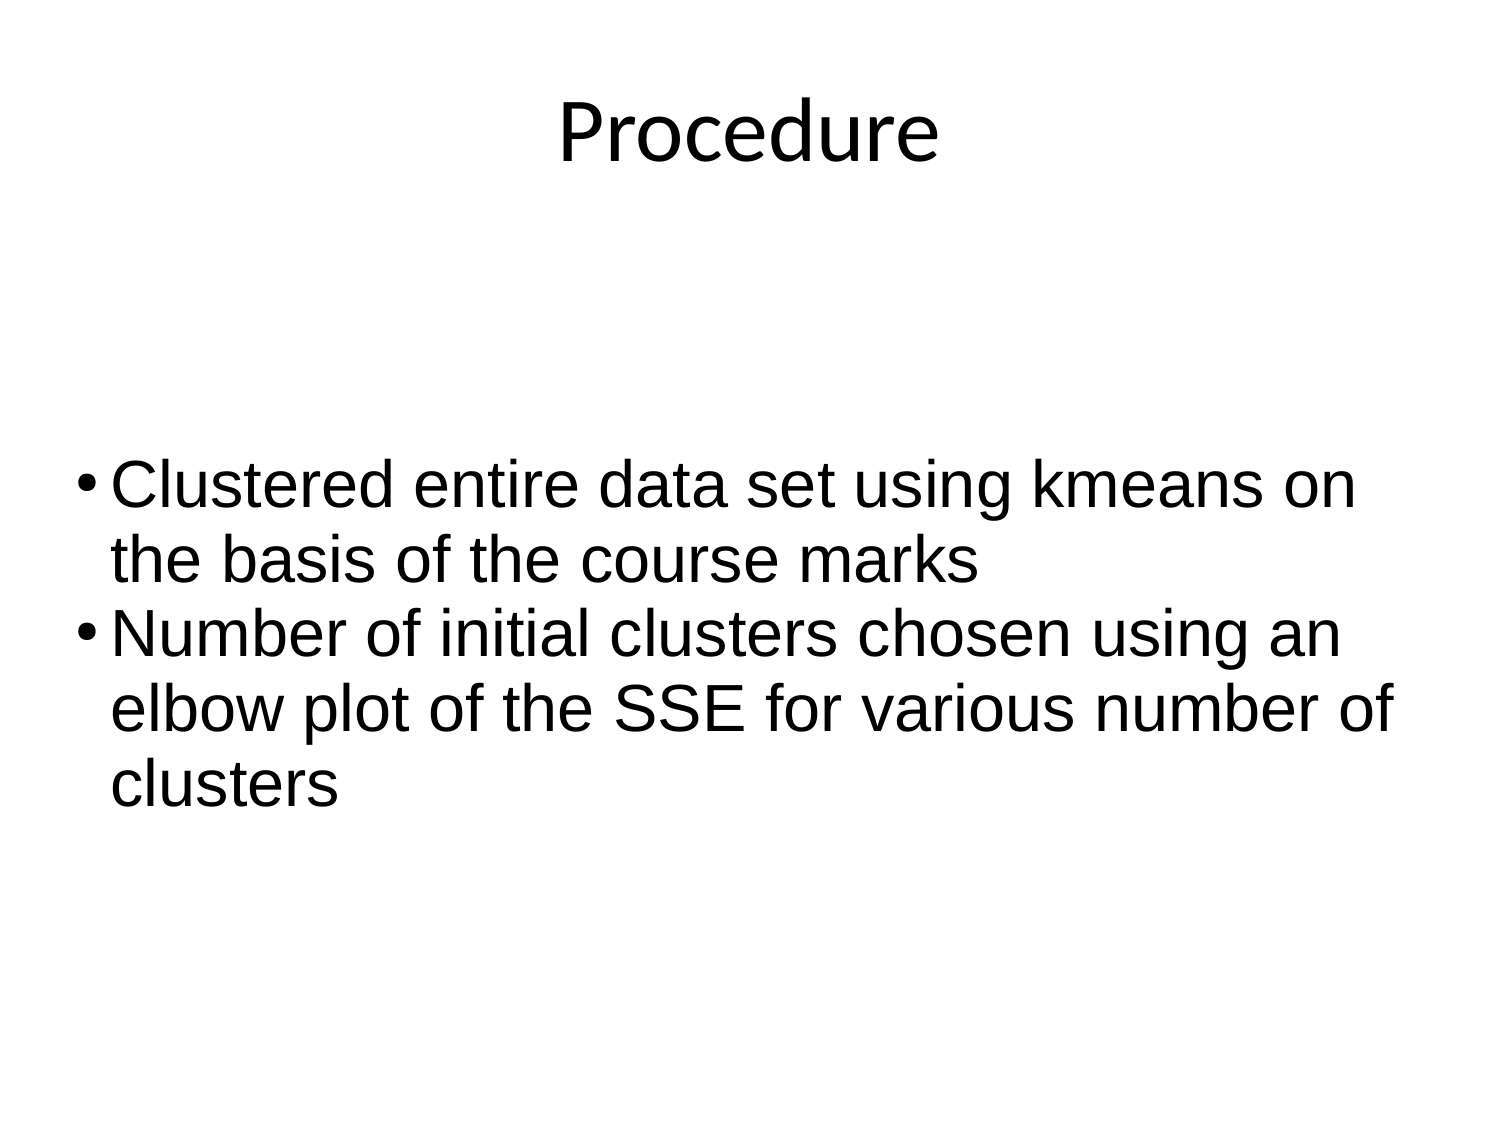

# Procedure
Clustered entire data set using kmeans on the basis of the course marks
Number of initial clusters chosen using an elbow plot of the SSE for various number of clusters